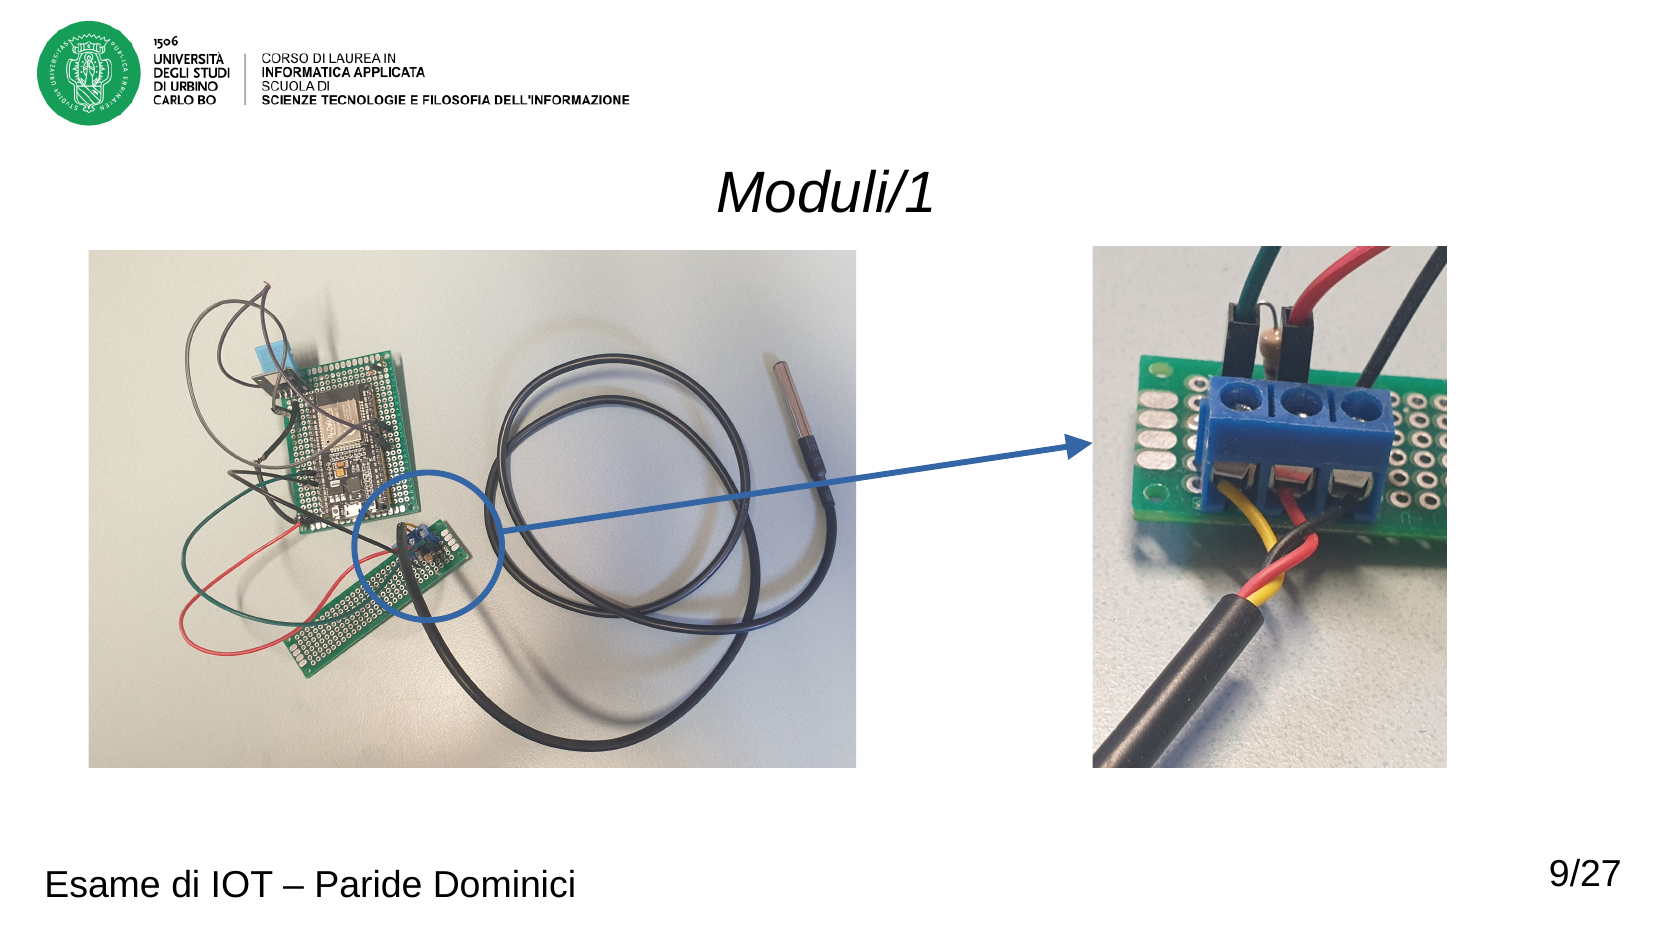

# Moduli/1
Esame di IOT – Paride Dominici